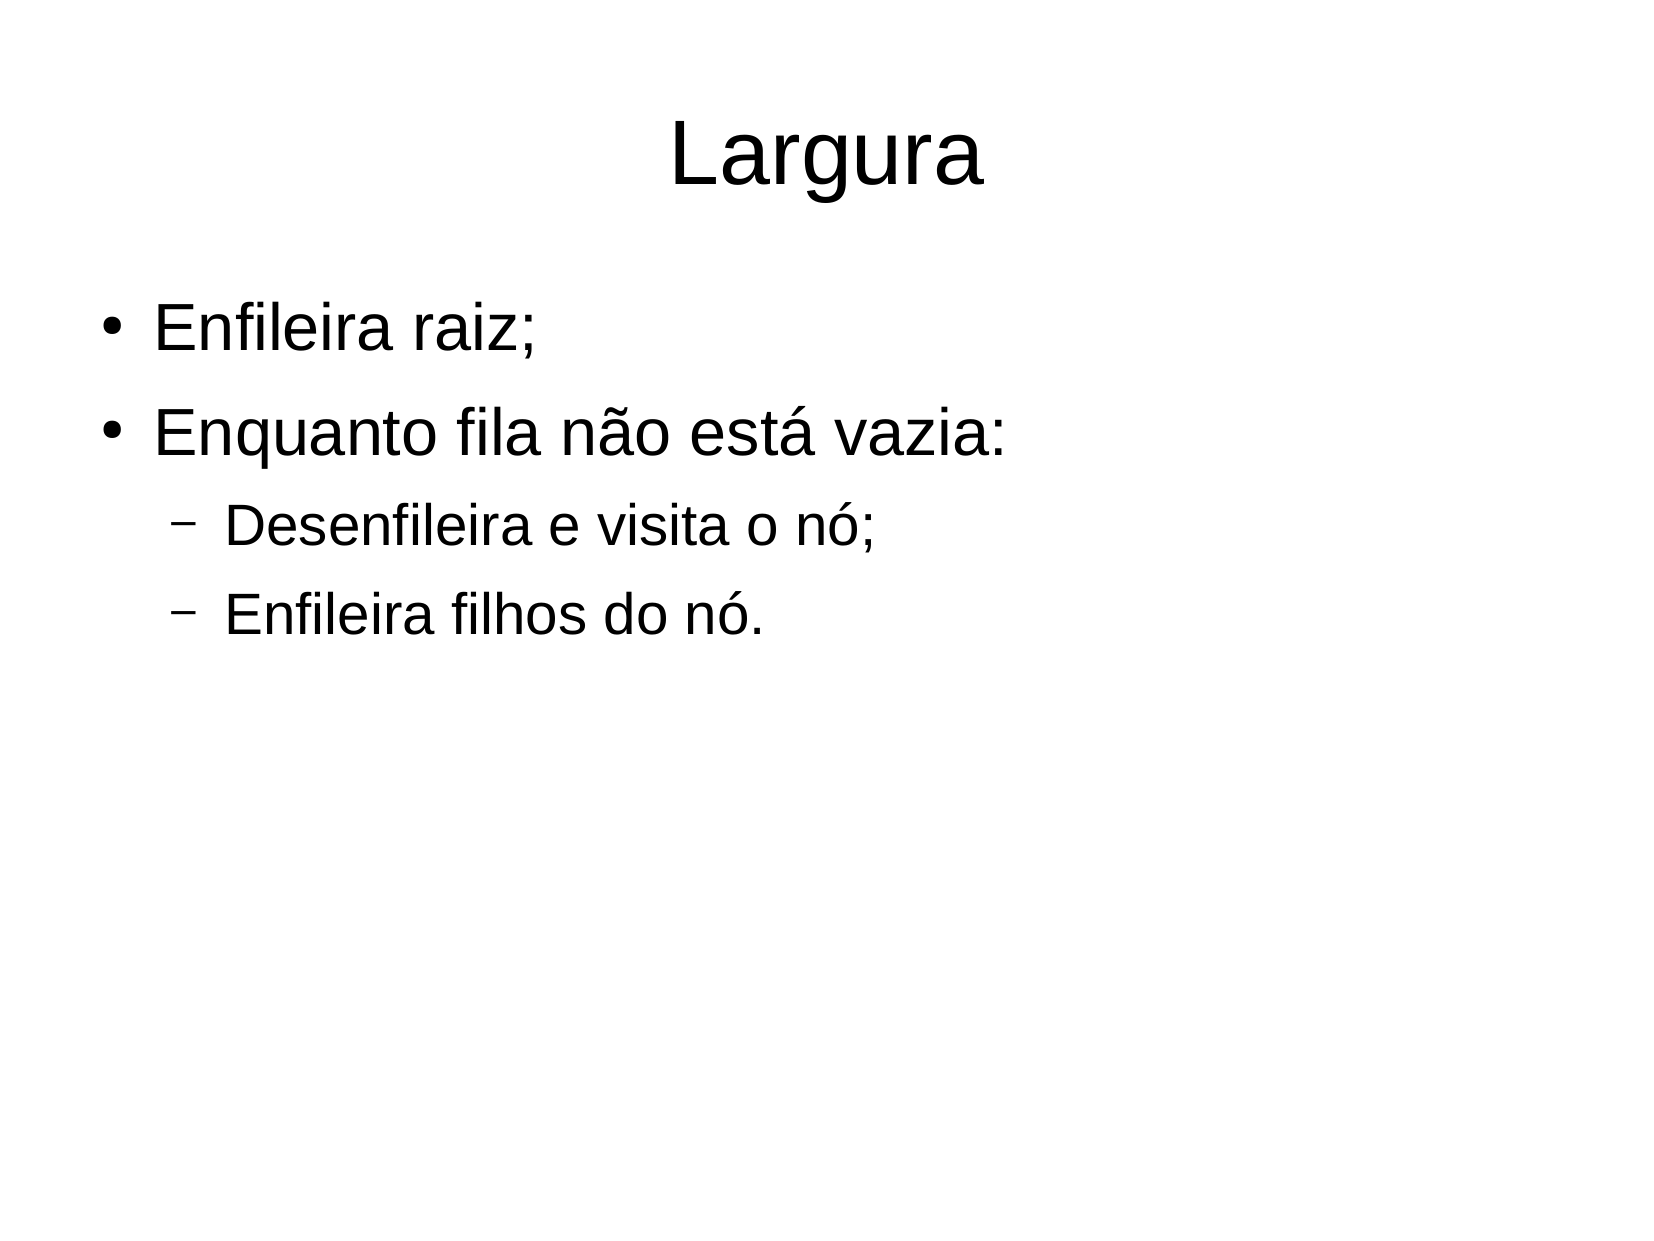

# Largura
Enfileira raiz;
Enquanto fila não está vazia:
Desenfileira e visita o nó;
Enfileira filhos do nó.